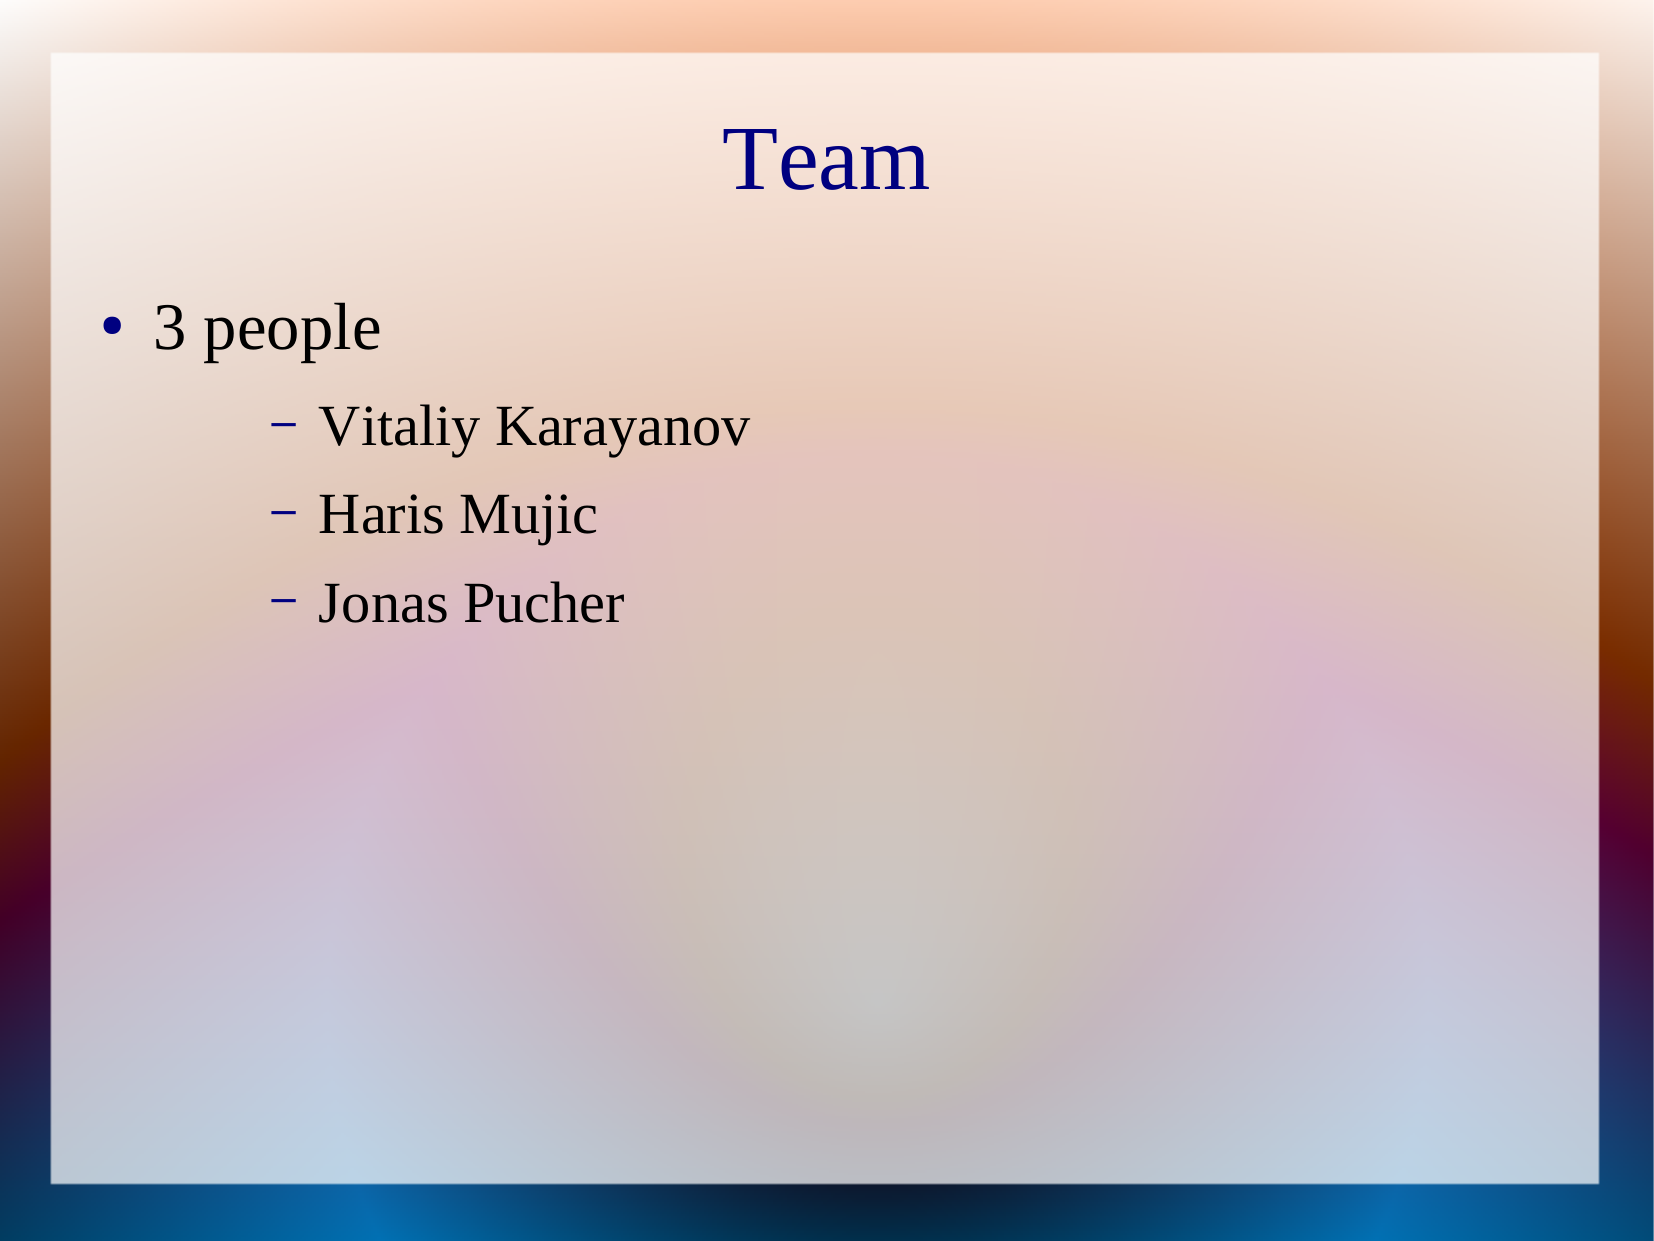

# Team
3 people
Vitaliy Karayanov
Haris Mujic
Jonas Pucher